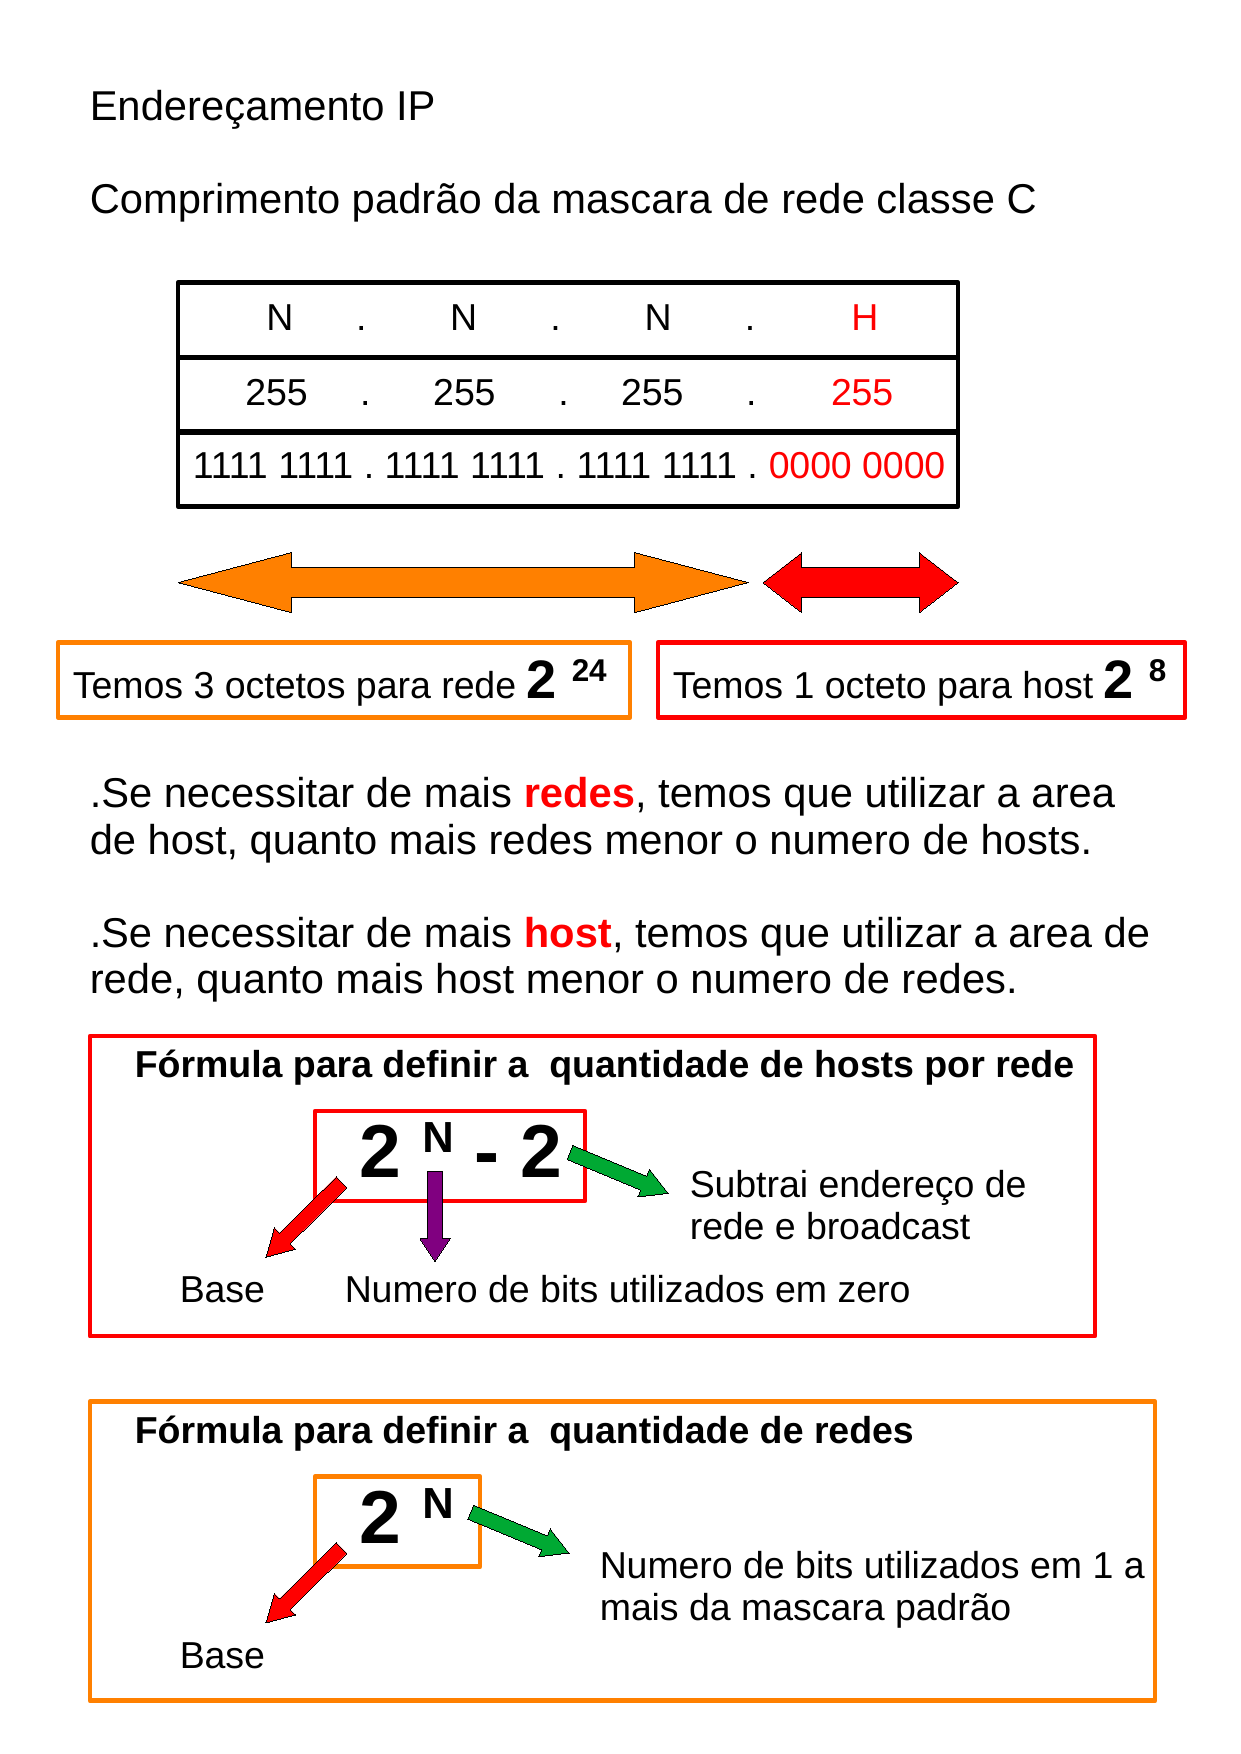

Endereçamento IP
Comprimento padrão da mascara de rede classe C
 N . N . N . H
 255 . 255 . 255 . 255
1111 1111 . 1111 1111 . 1111 1111 . 0000 0000
Temos 3 octetos para rede 2 24
Temos 1 octeto para host 2 8
.Se necessitar de mais redes, temos que utilizar a area de host, quanto mais redes menor o numero de hosts.
.Se necessitar de mais host, temos que utilizar a area de rede, quanto mais host menor o numero de redes.
Fórmula para definir a quantidade de hosts por rede
2 N - 2
Subtrai endereço de rede e broadcast
Base
Numero de bits utilizados em zero
Fórmula para definir a quantidade de redes
2 N
Numero de bits utilizados em 1 a mais da mascara padrão
Base